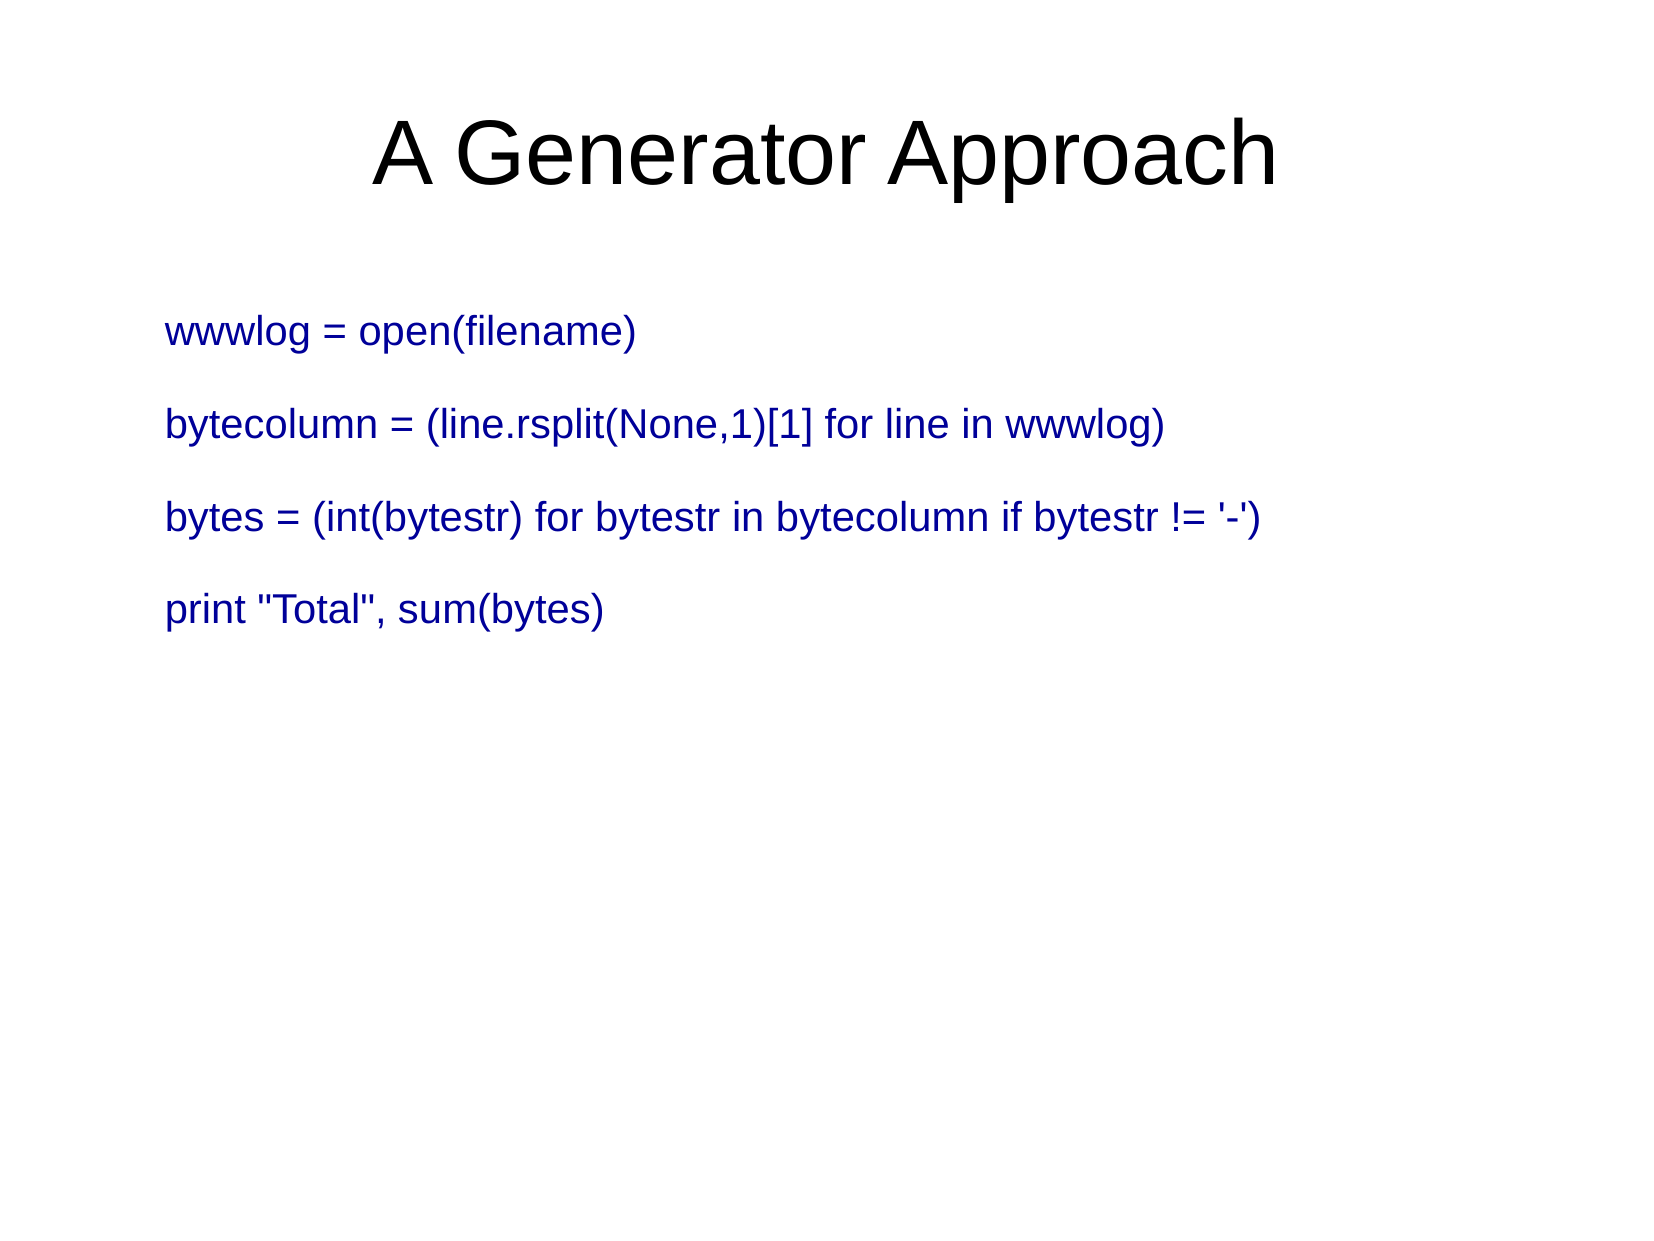

# A Generator Approach
wwwlog = open(filename)
bytecolumn = (line.rsplit(None,1)[1] for line in wwwlog)
bytes = (int(bytestr) for bytestr in bytecolumn if bytestr != '-')
print "Total", sum(bytes)